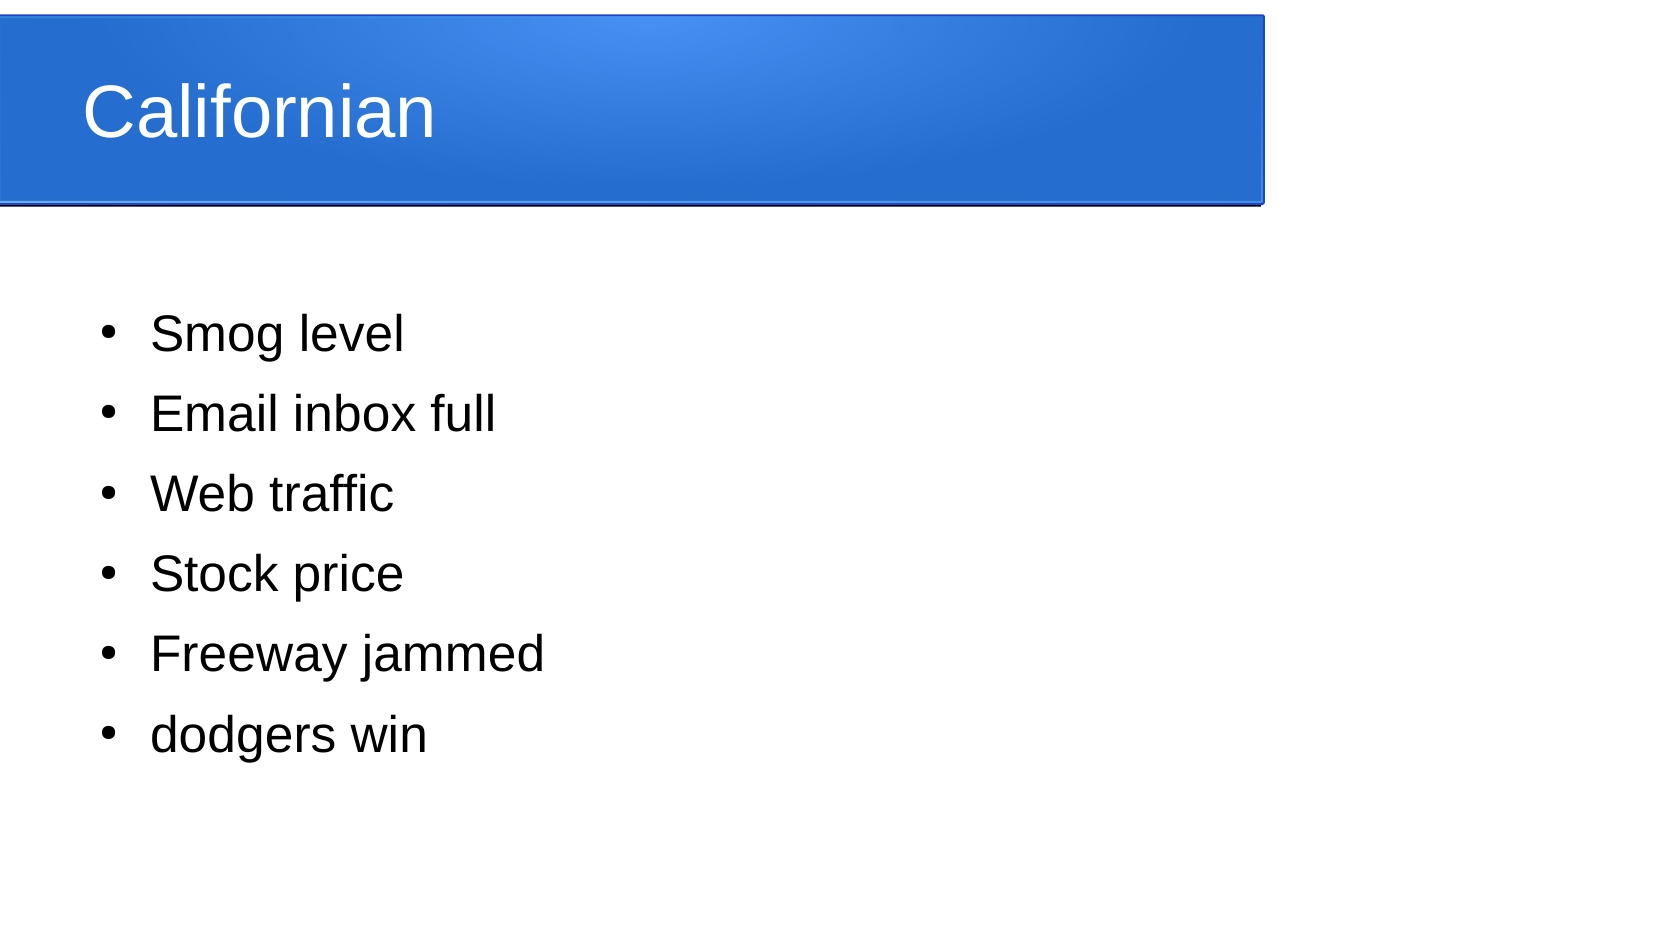

# Californian
Smog level
Email inbox full
Web traffic
Stock price
Freeway jammed
dodgers win